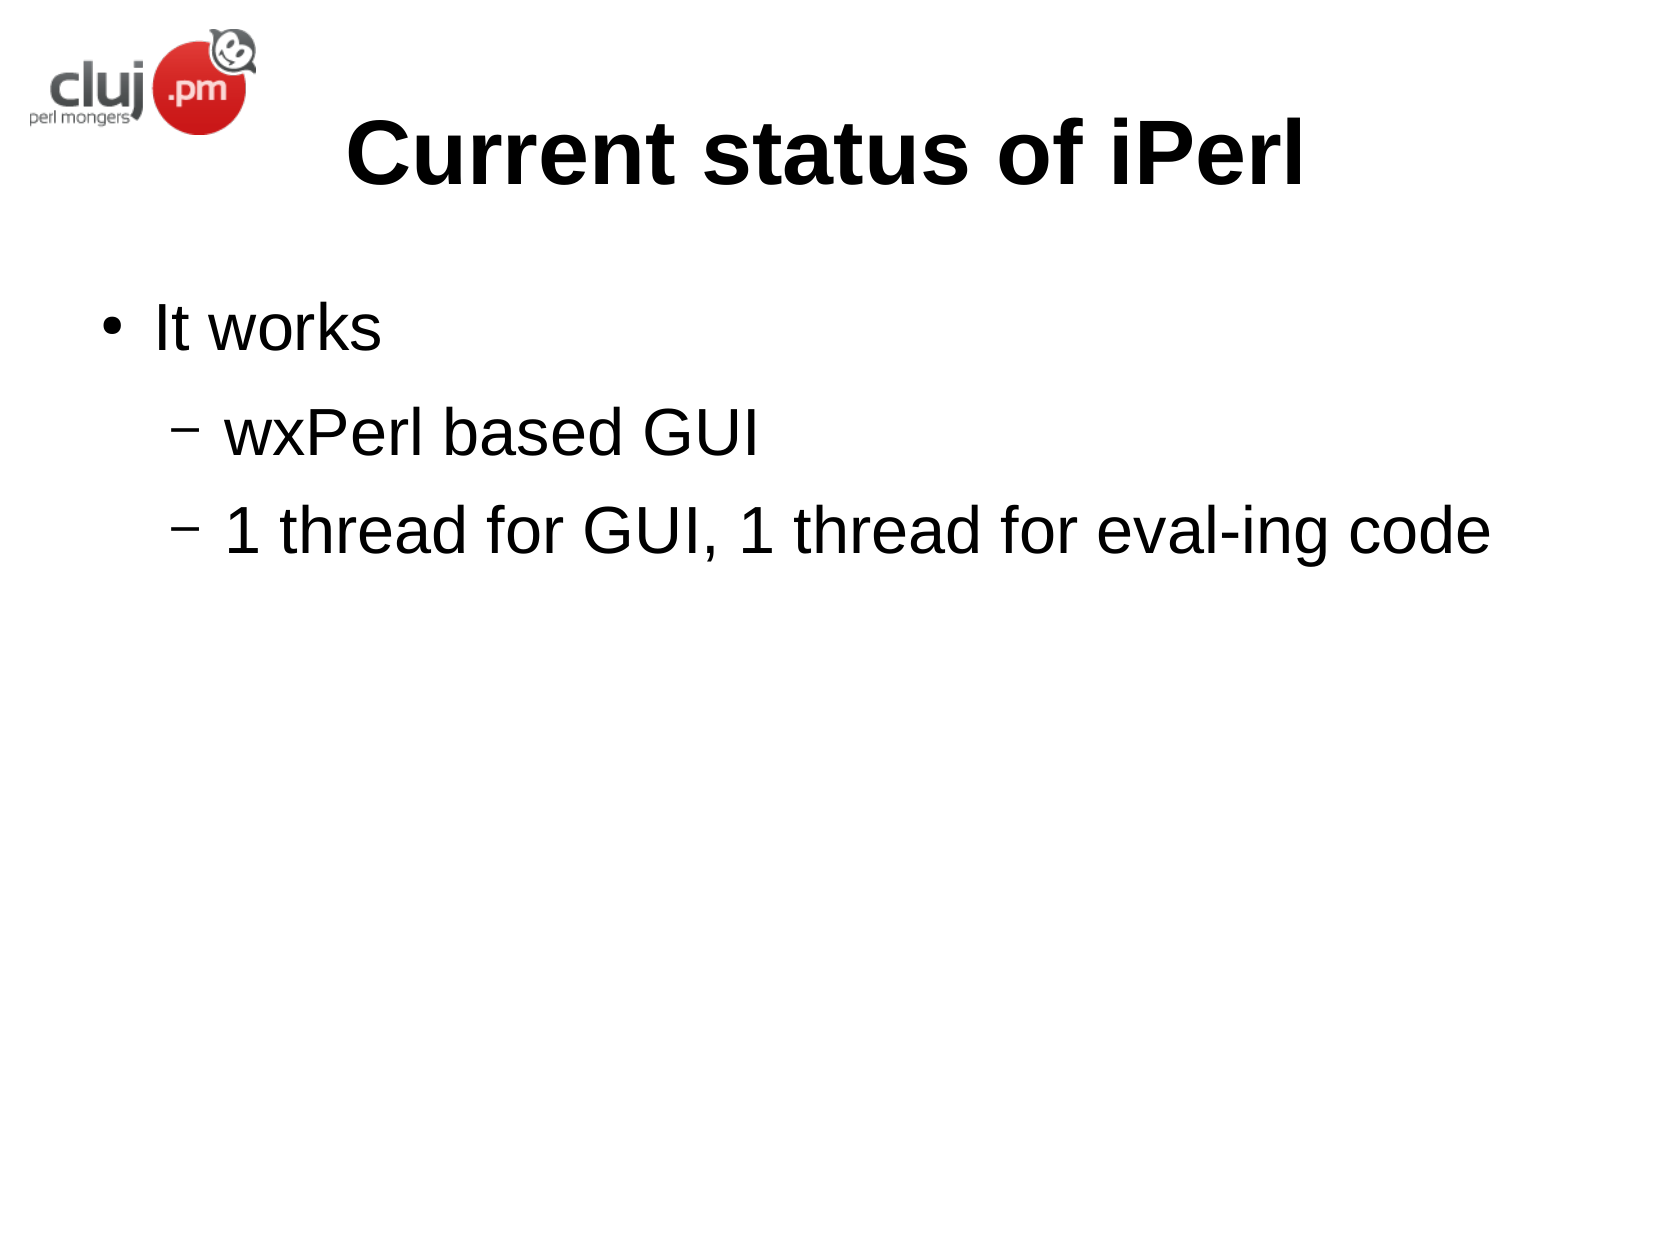

# Current status of iPerl
It works
wxPerl based GUI
1 thread for GUI, 1 thread for eval-ing code